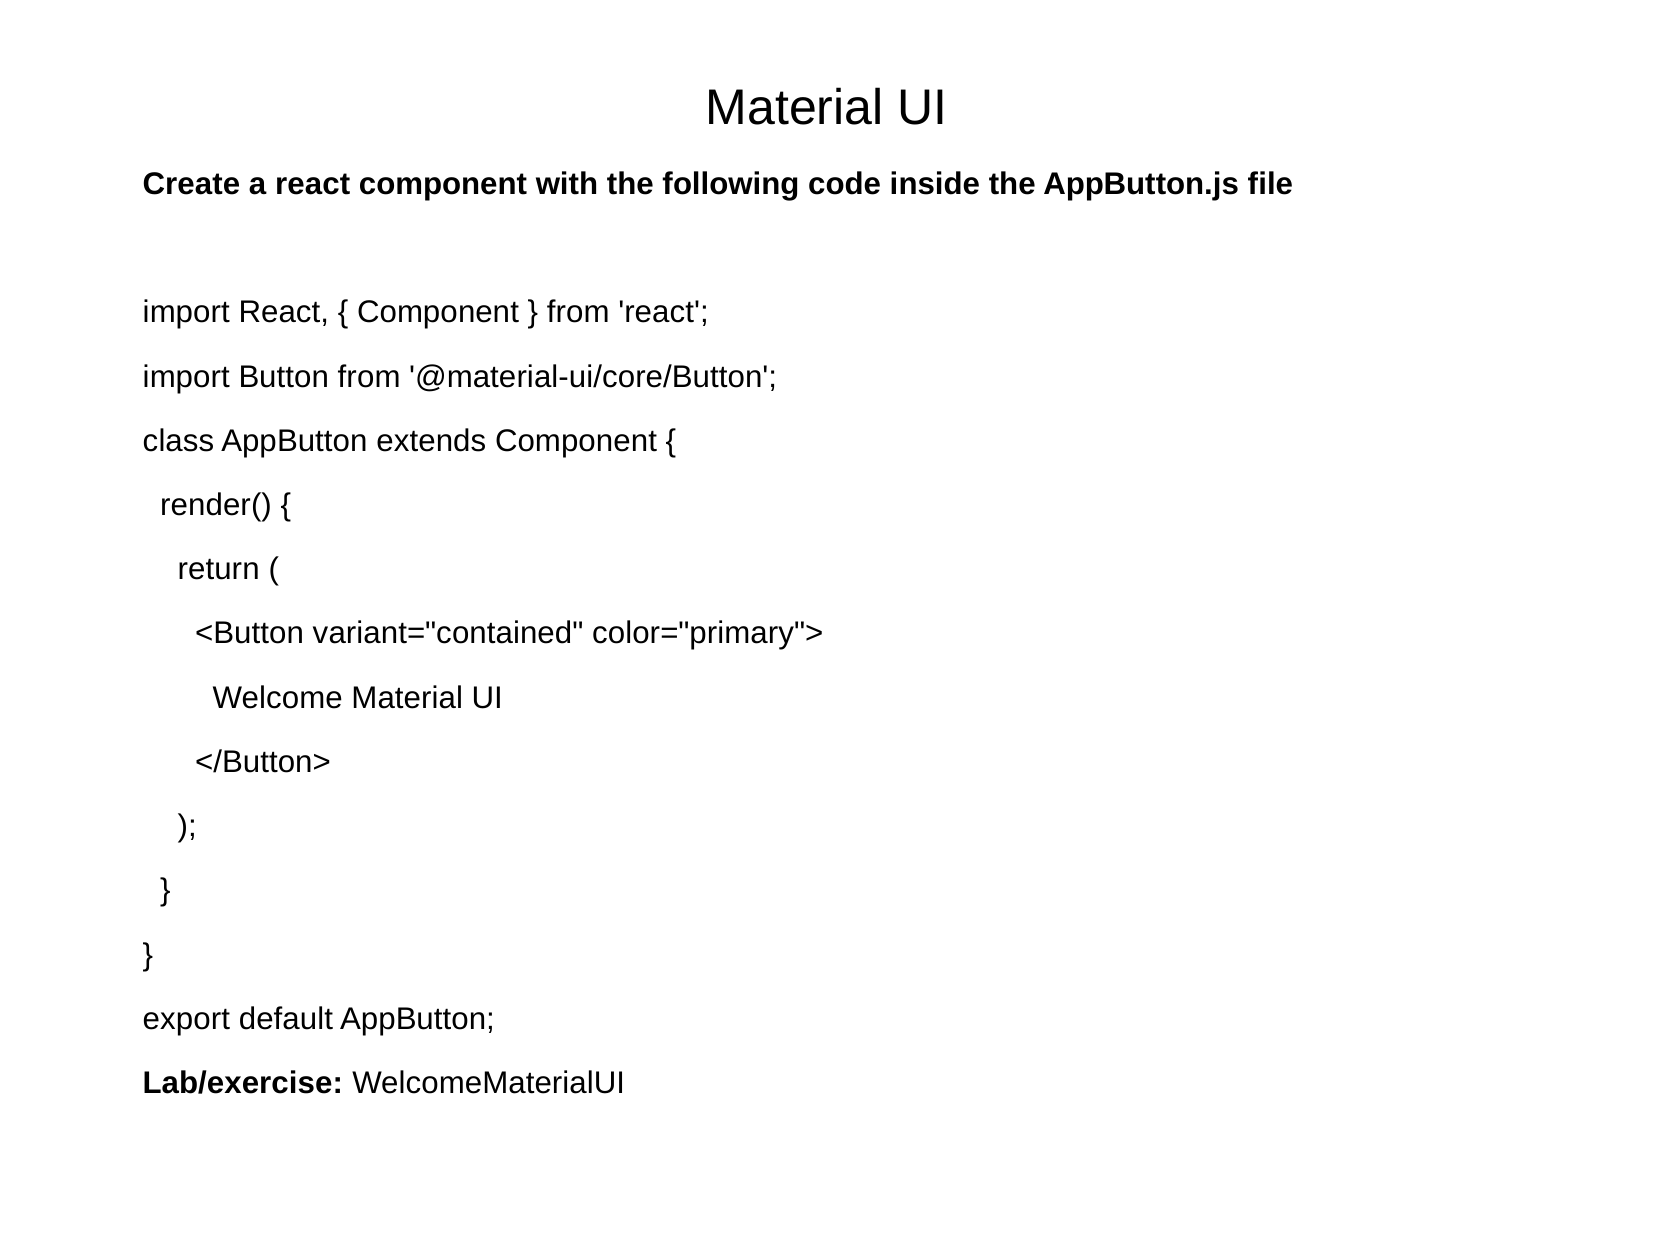

# Material UI
Create a react component with the following code inside the AppButton.js file
import React, { Component } from 'react';
import Button from '@material-ui/core/Button';
class AppButton extends Component {
 render() {
 return (
 <Button variant="contained" color="primary">
 Welcome Material UI
 </Button>
 );
 }
}
export default AppButton;
Lab/exercise: WelcomeMaterialUI